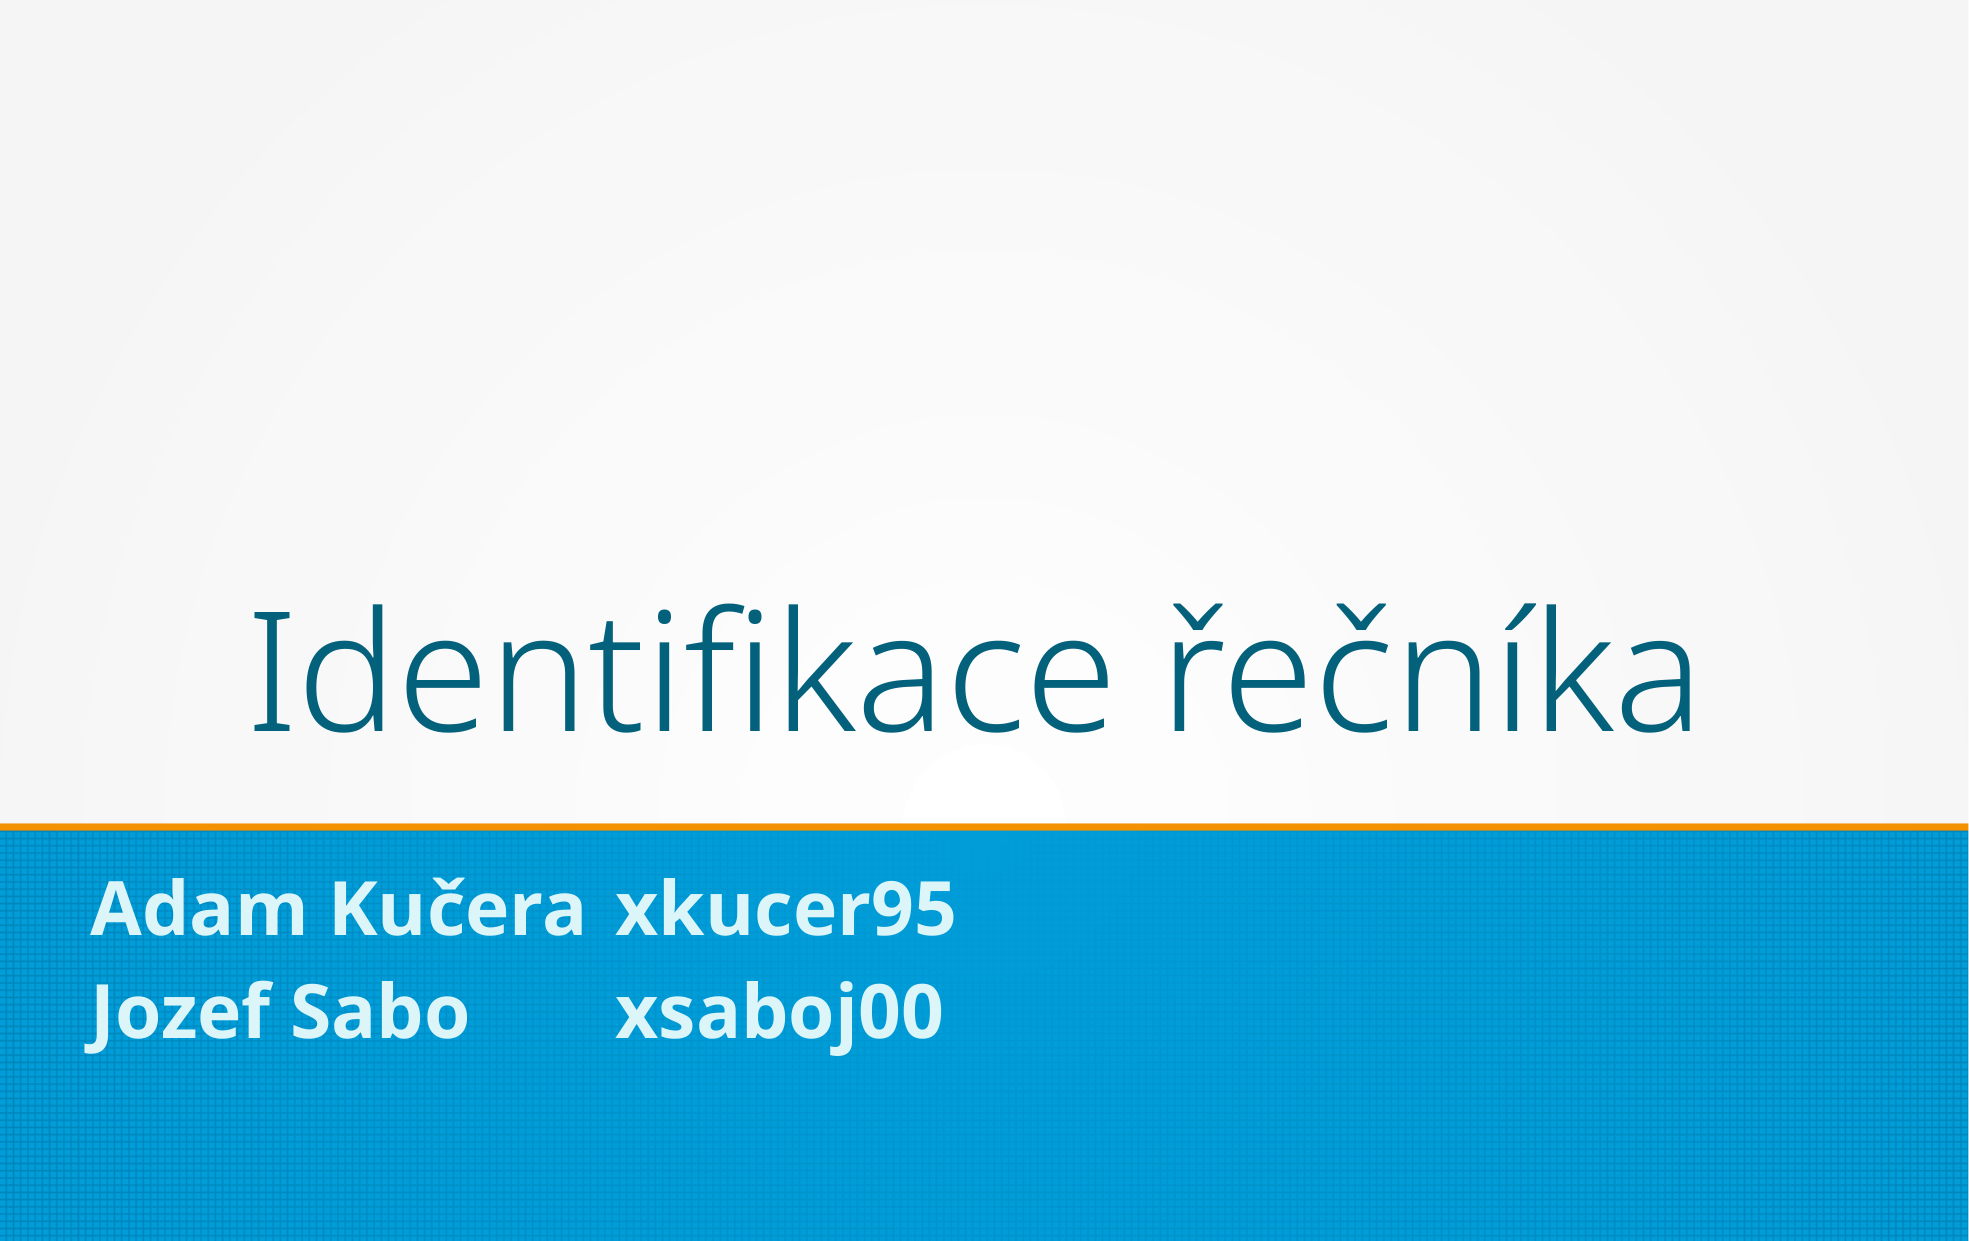

# Identifikace řečníka
Adam Kučera 	xkucer95
Jozef Sabo 		xsaboj00